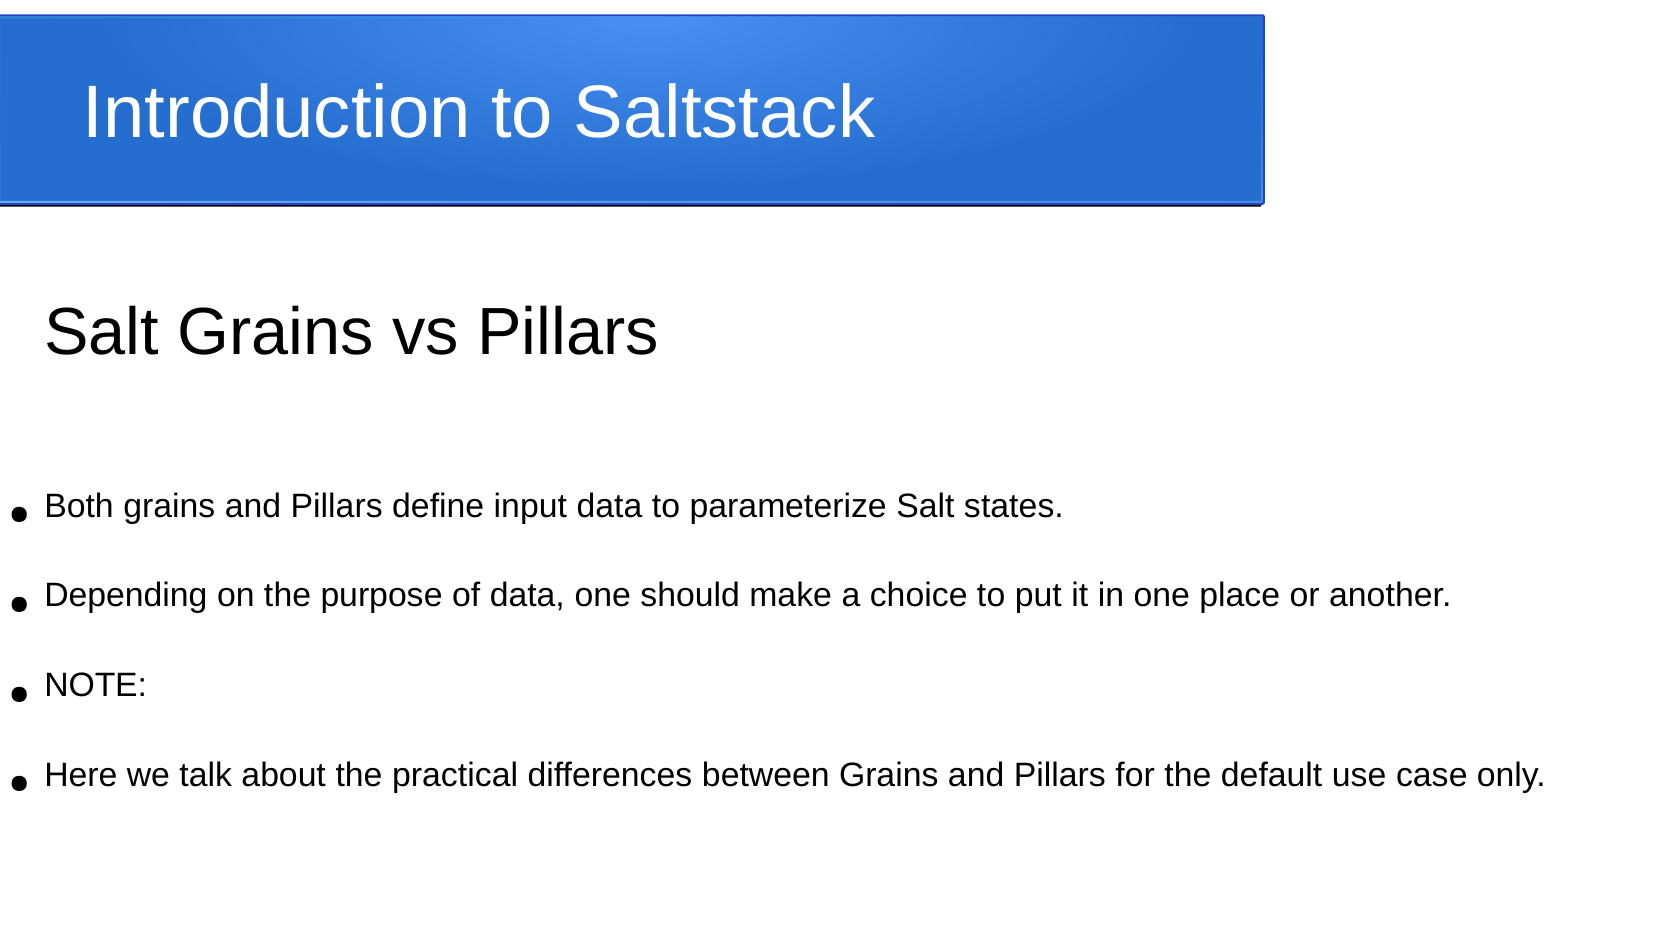

# Introduction to Saltstack
Salt Grains vs Pillars
Both grains and Pillars define input data to parameterize Salt states.
Depending on the purpose of data, one should make a choice to put it in one place or another.
NOTE:
Here we talk about the practical differences between Grains and Pillars for the default use case only.